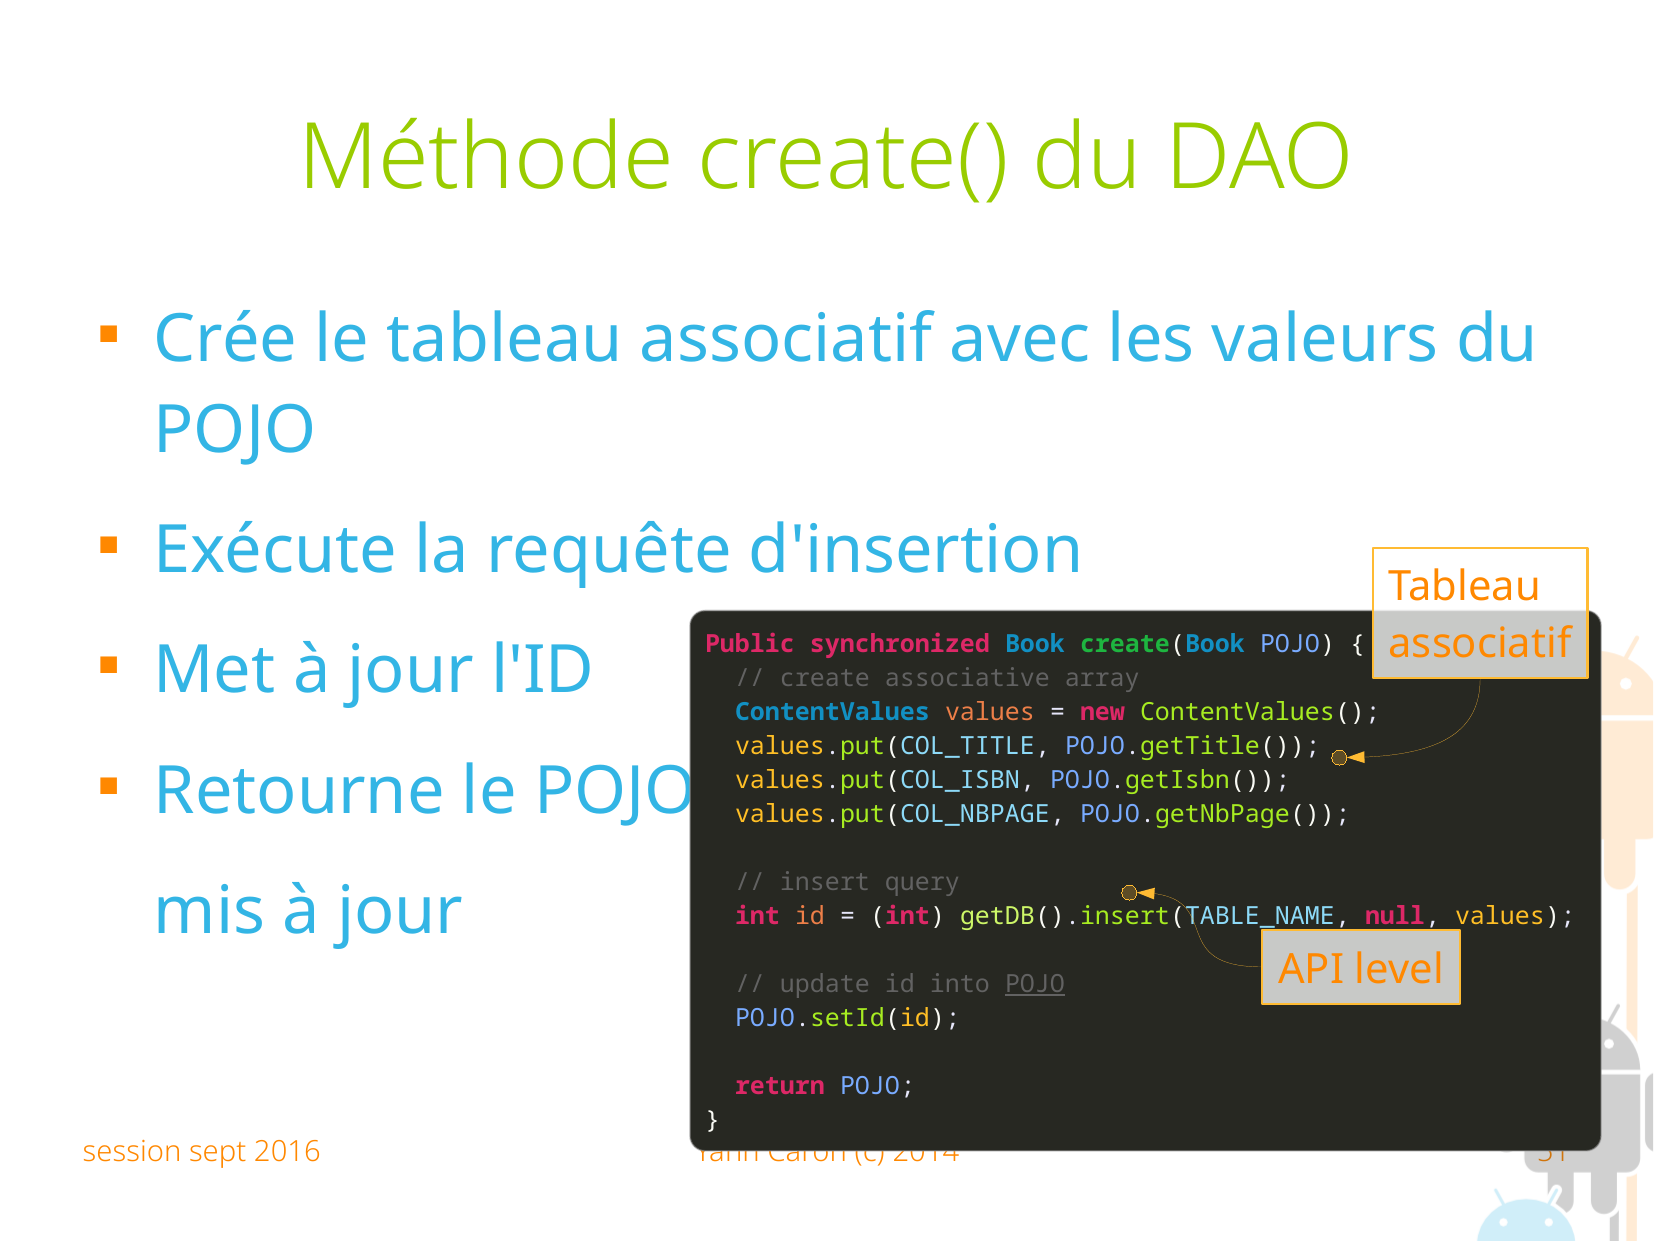

# Méthode create() du DAO
Crée le tableau associatif avec les valeurs du POJO
Exécute la requête d'insertion
Met à jour l'ID
Retourne le POJO
mis à jour
Tableau
associatif
Public synchronized Book create(Book POJO) {
 // create associative array
 ContentValues values = new ContentValues();
 values.put(COL_TITLE, POJO.getTitle());
 values.put(COL_ISBN, POJO.getIsbn());
 values.put(COL_NBPAGE, POJO.getNbPage());
 // insert query
 int id = (int) getDB().insert(TABLE_NAME, null, values);
 // update id into POJO
 POJO.setId(id);
 return POJO;
}
API level
session sept 2016
Yann Caron (c) 2014
51